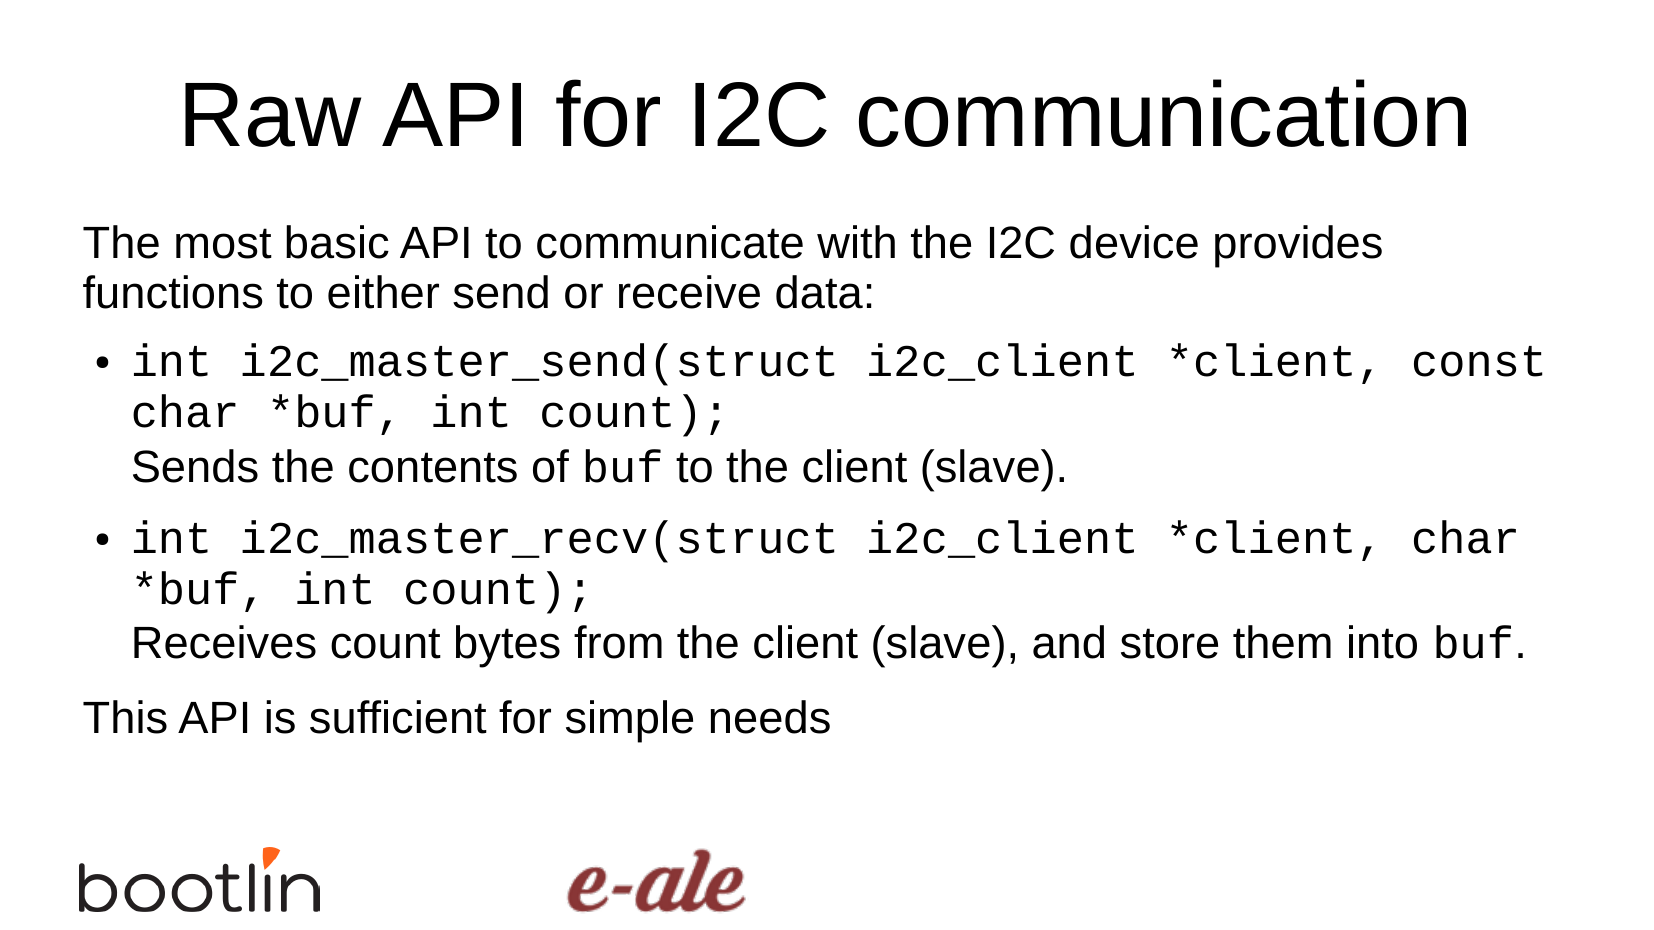

# Raw API for I2C communication
The most basic API to communicate with the I2C device provides functions to either send or receive data:
int i2c_master_send(struct i2c_client *client, const char *buf, int count);
Sends the contents of buf to the client (slave).
int i2c_master_recv(struct i2c_client *client, char *buf, int count);
Receives count bytes from the client (slave), and store them into buf.
This API is sufficient for simple needs